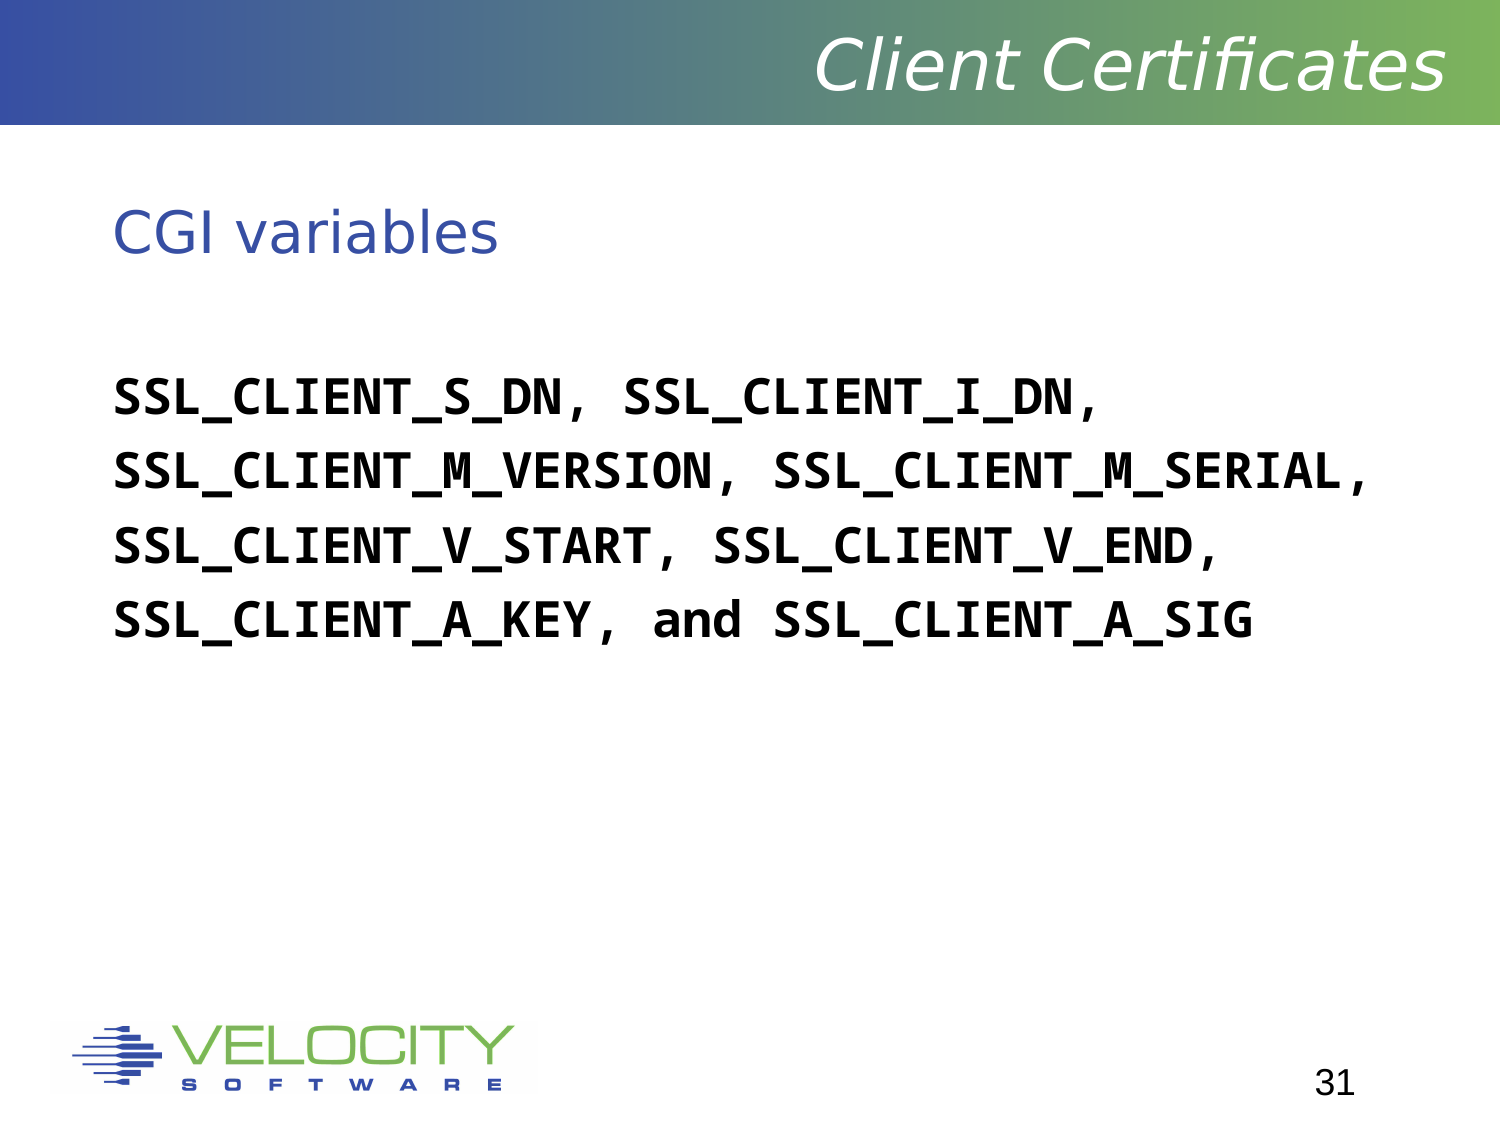

# Client Certificates
CGI variables
SSL_CLIENT_S_DN, SSL_CLIENT_I_DN,
SSL_CLIENT_M_VERSION, SSL_CLIENT_M_SERIAL,
SSL_CLIENT_V_START, SSL_CLIENT_V_END,
SSL_CLIENT_A_KEY, and SSL_CLIENT_A_SIG
31